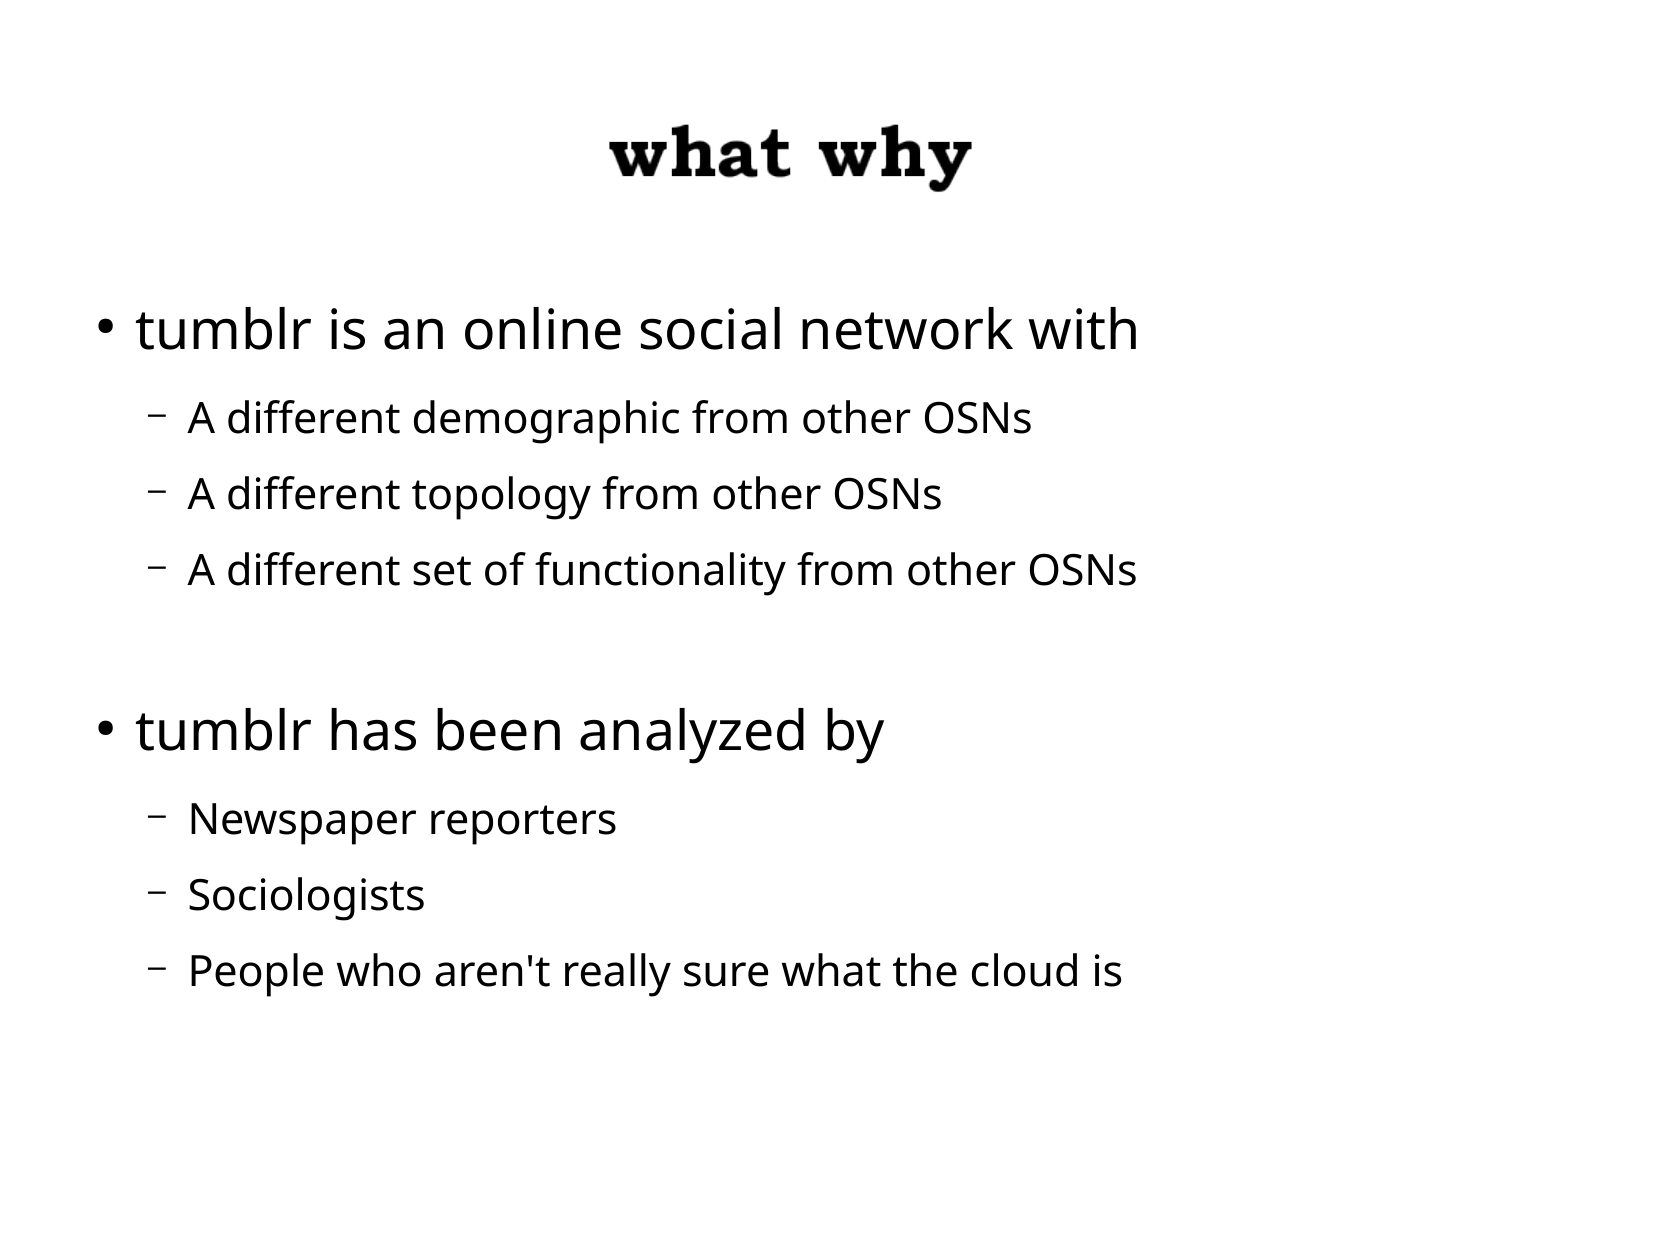

# tumblr is an online social network with
A different demographic from other OSNs
A different topology from other OSNs
A different set of functionality from other OSNs
tumblr has been analyzed by
Newspaper reporters
Sociologists
People who aren't really sure what the cloud is